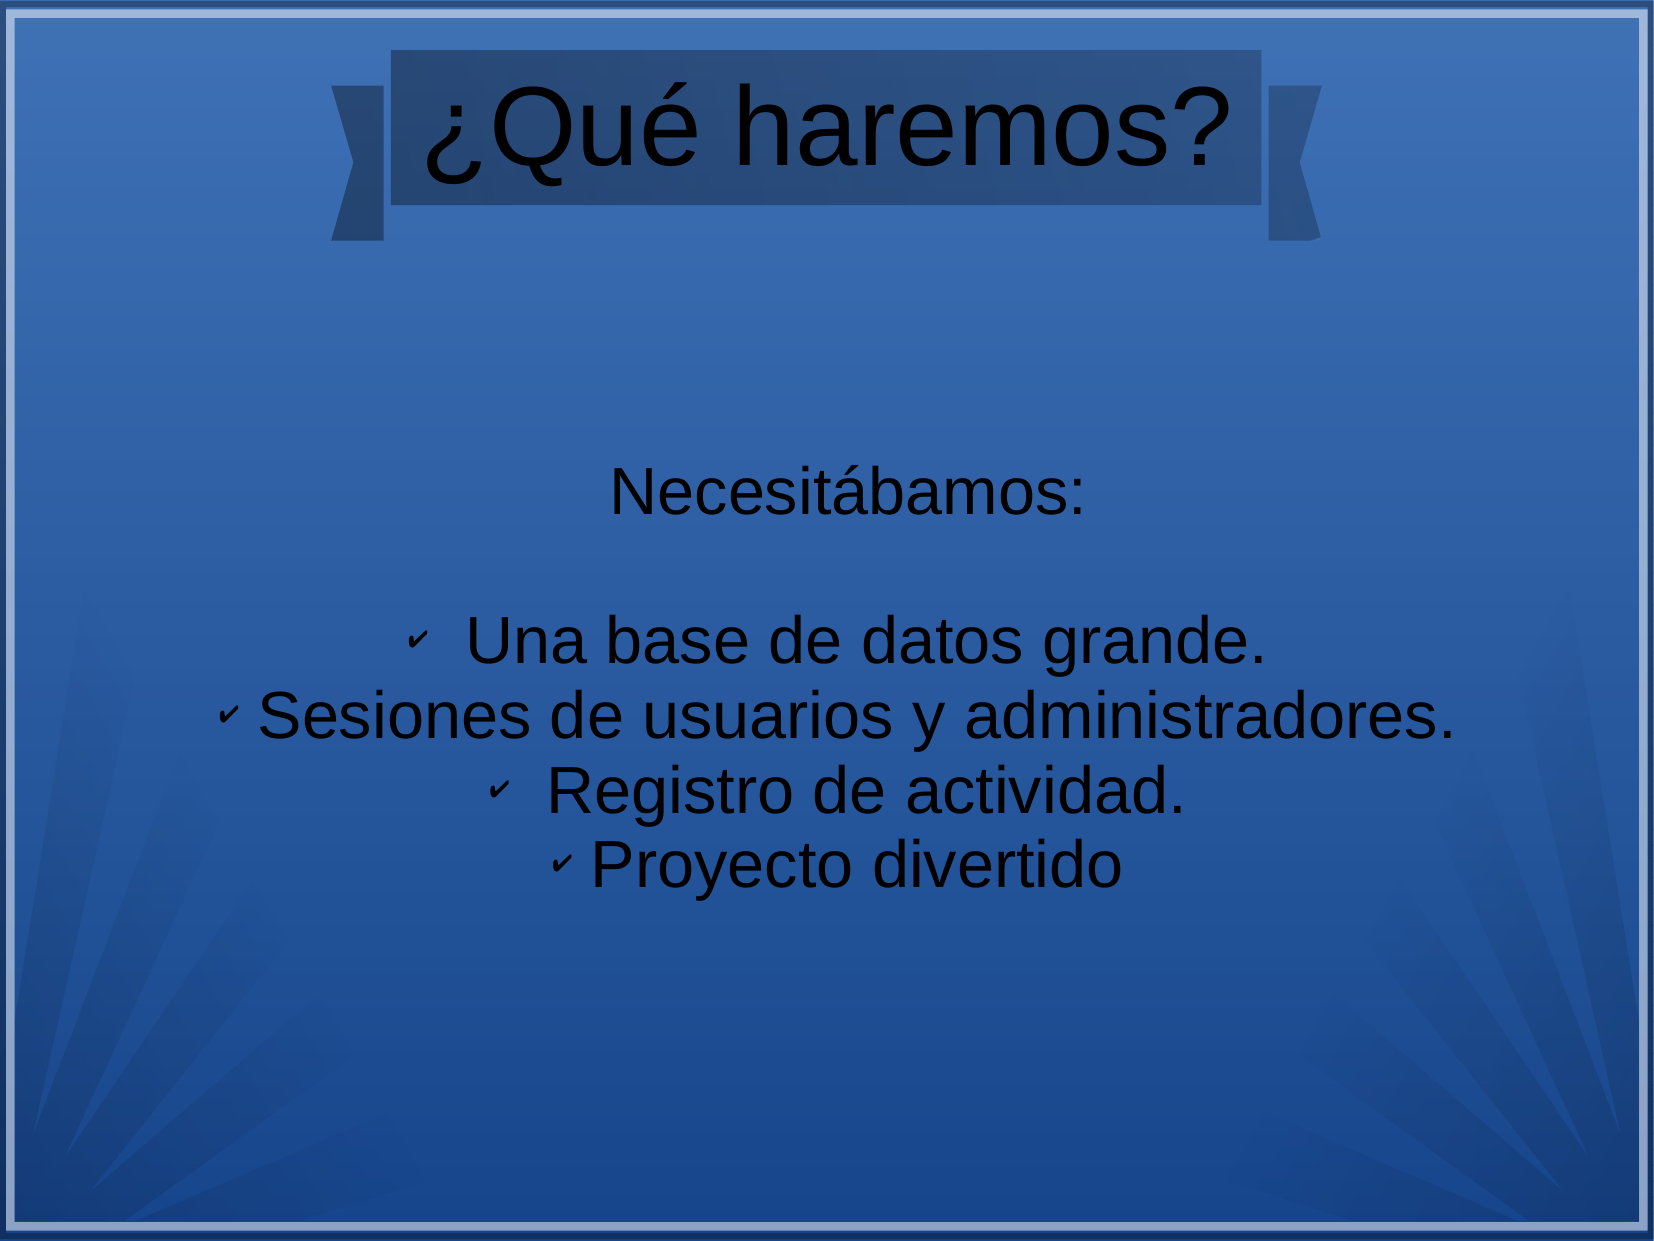

# ¿Qué haremos?
Necesitábamos:
 Una base de datos grande.
 Sesiones de usuarios y administradores.
 Registro de actividad.
 Proyecto divertido